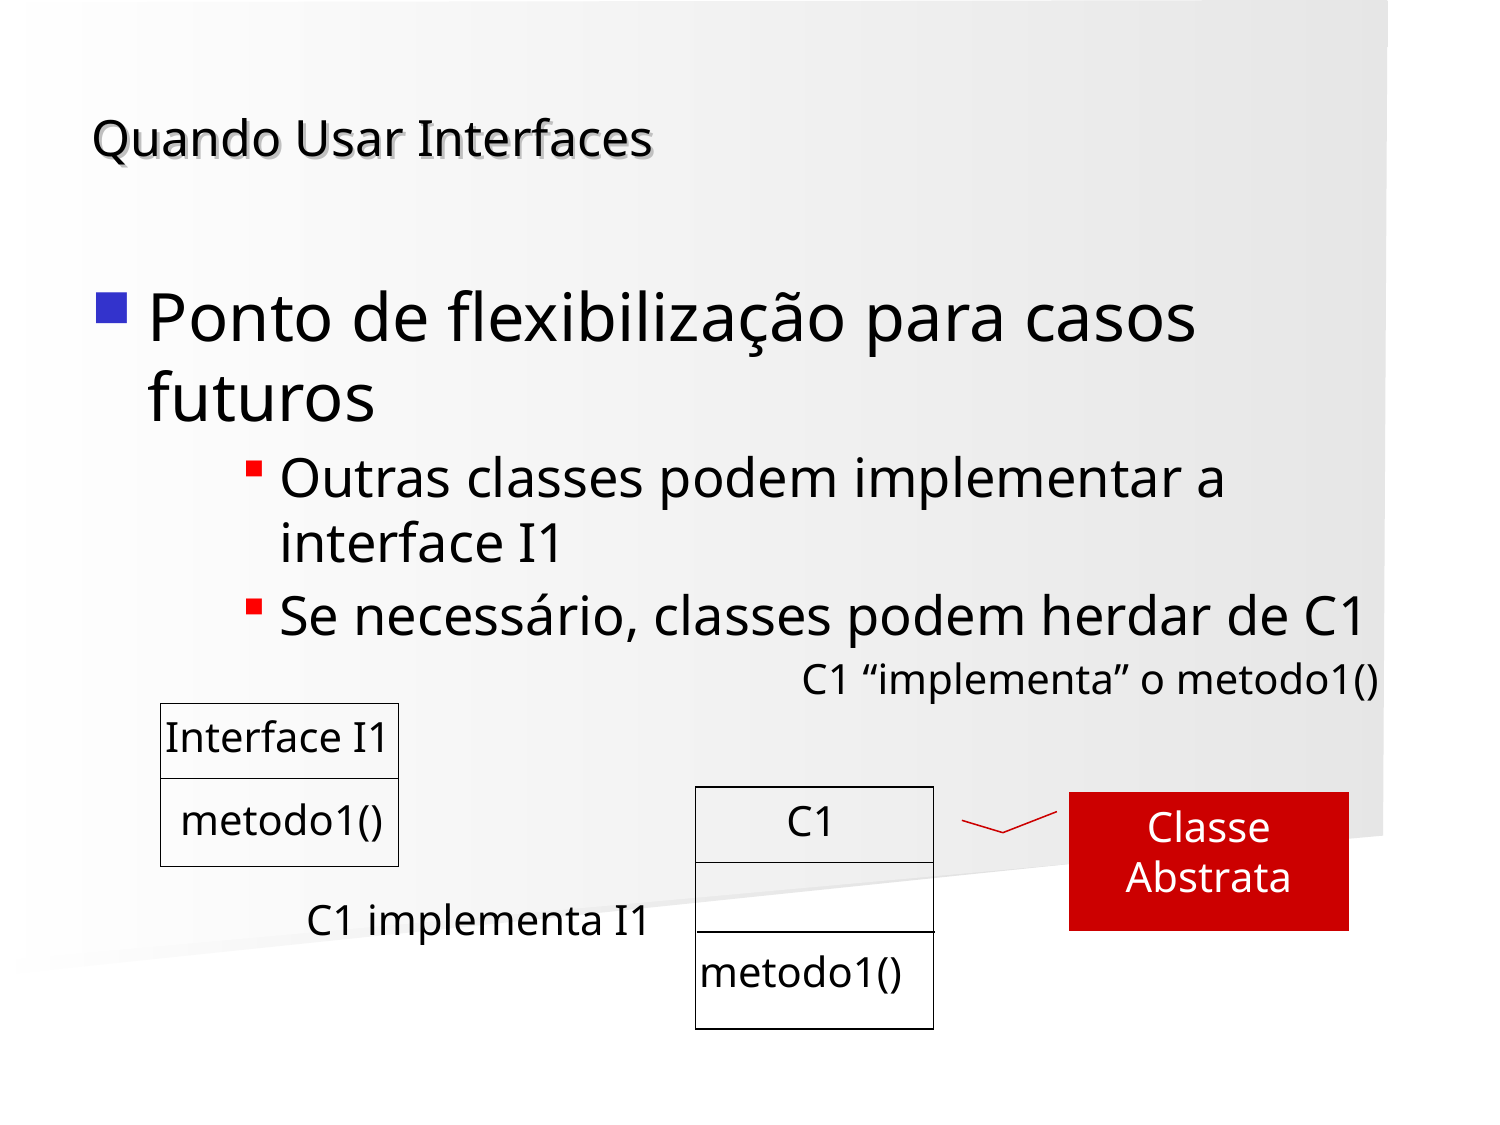

# Quando Usar Interfaces
Ponto de flexibilização para casos futuros
Outras classes podem implementar a interface I1
Se necessário, classes podem herdar de C1
C1 “implementa” o metodo1()
Interface I1
metodo1()
C1
Classe Abstrata
C1 implementa I1
metodo1()